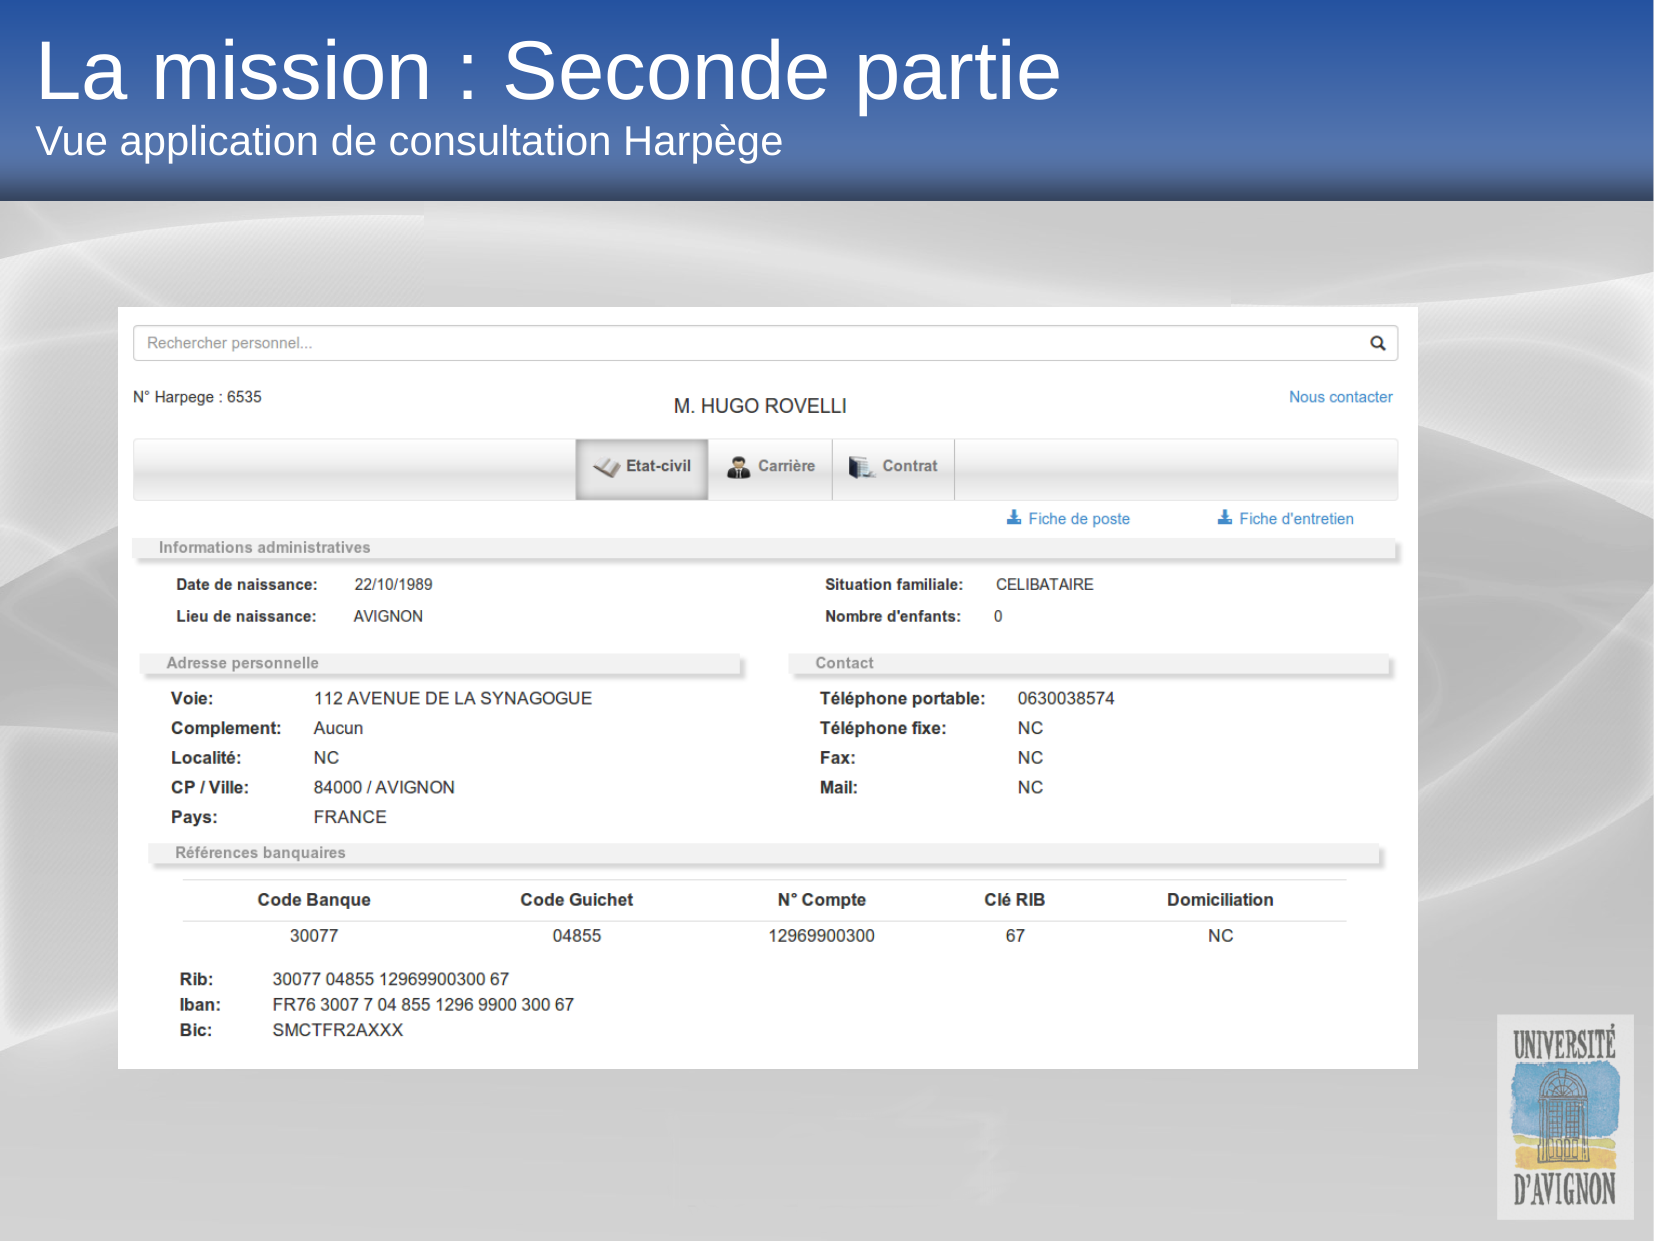

# La mission : Seconde partie Vue application de consultation Harpège